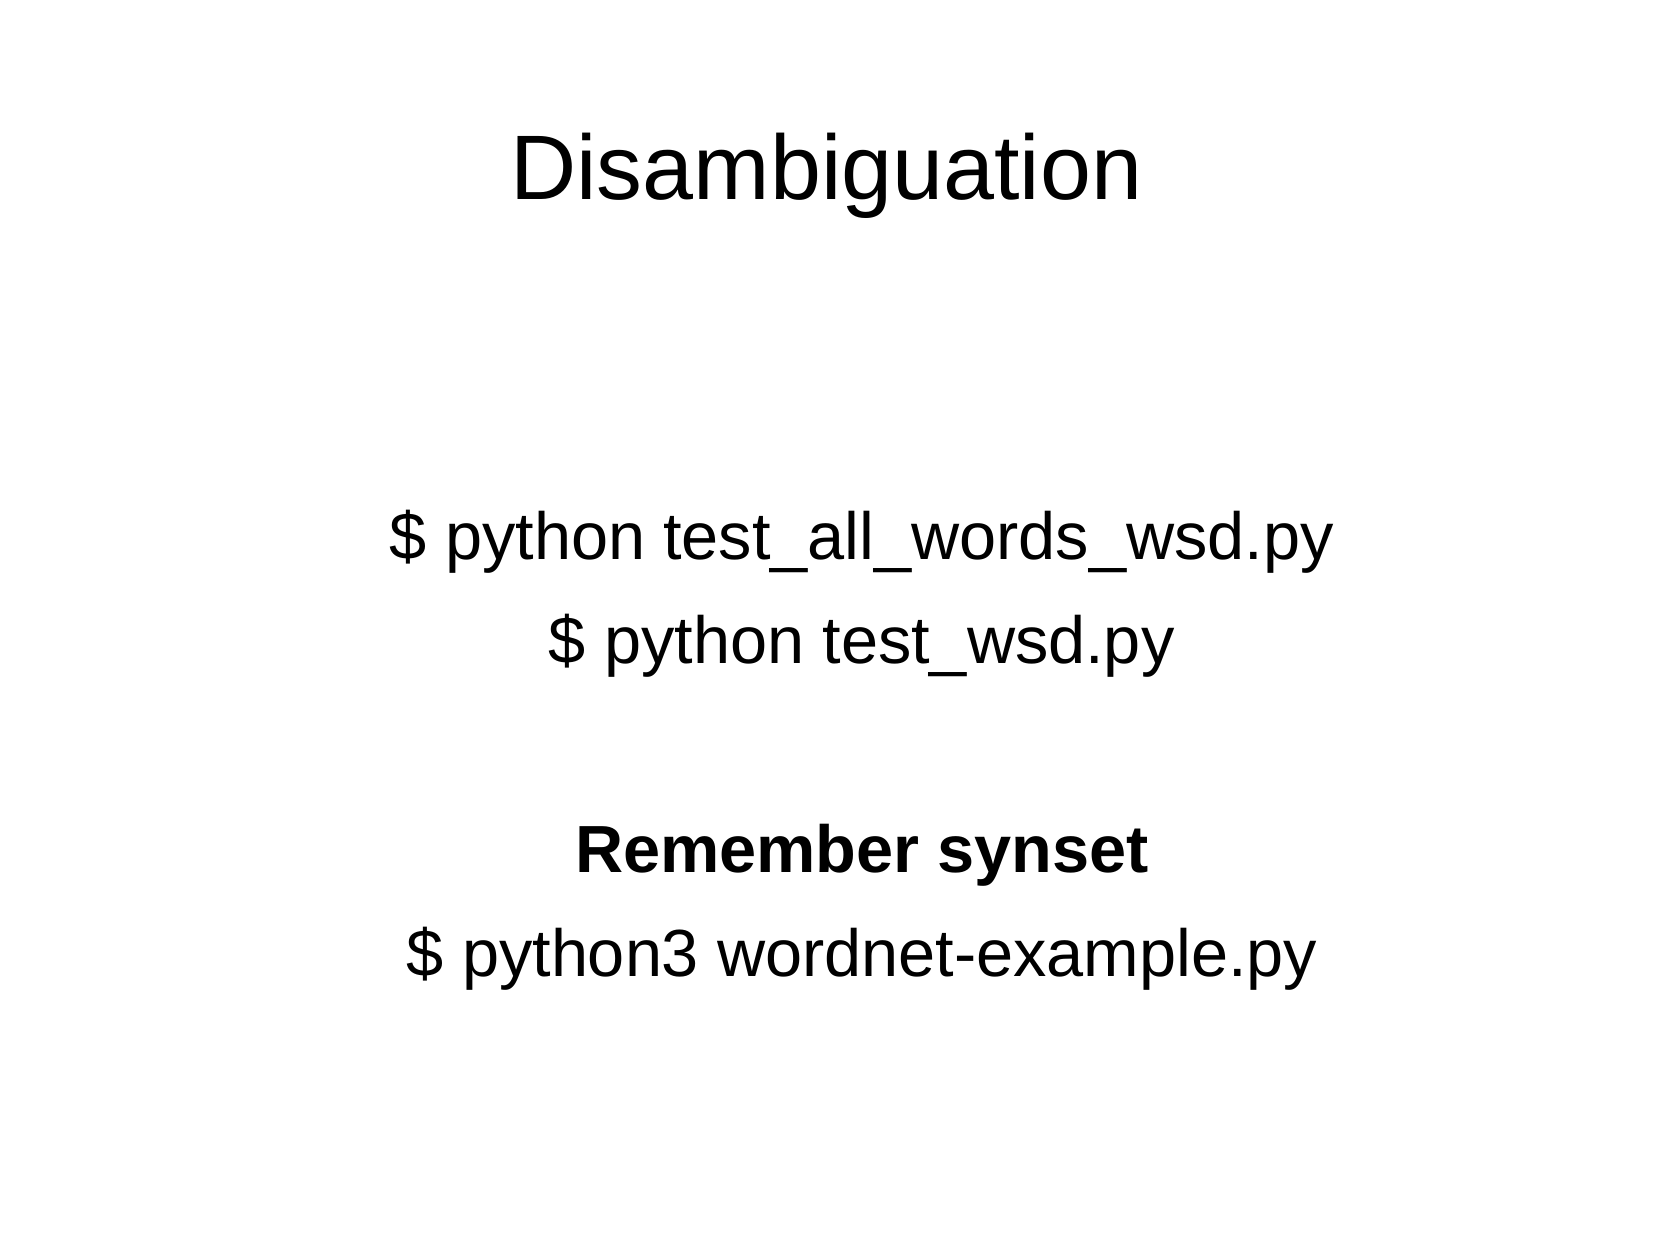

# Disambiguation
$ python test_all_words_wsd.py
$ python test_wsd.py
Remember synset
$ python3 wordnet-example.py